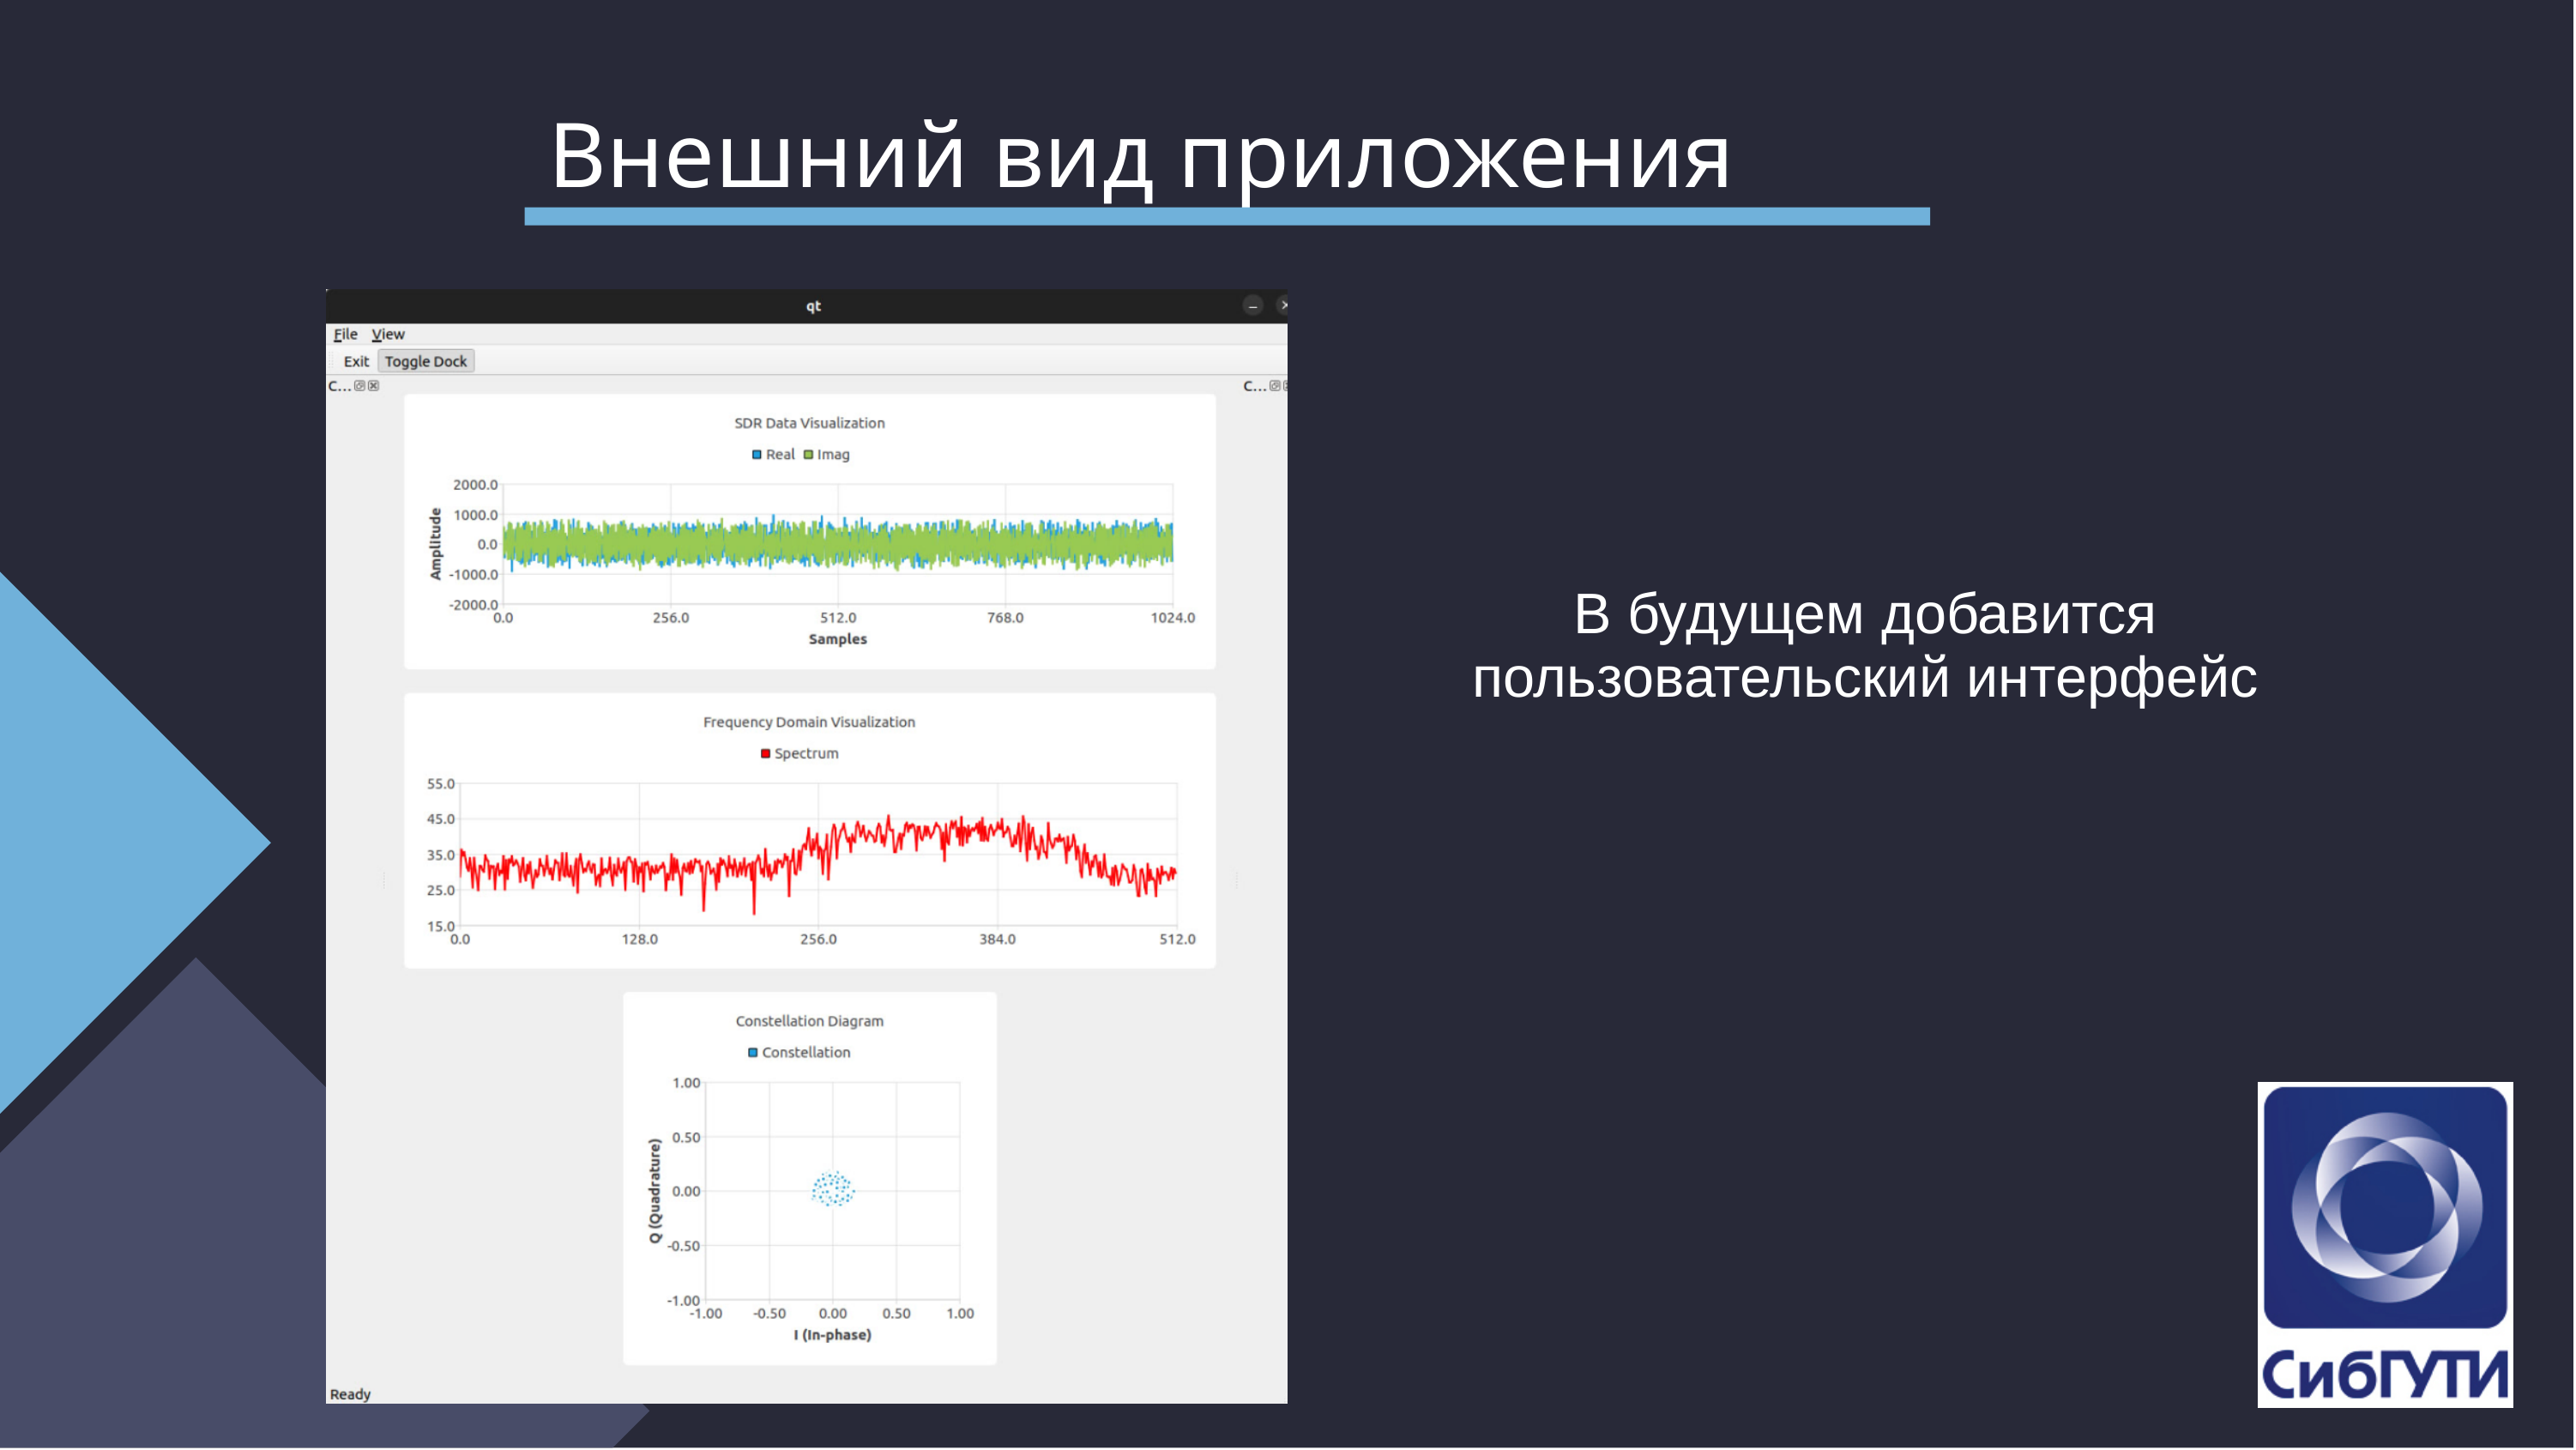

# Внешний вид приложения
В будущем добавится пользовательский интерфейс